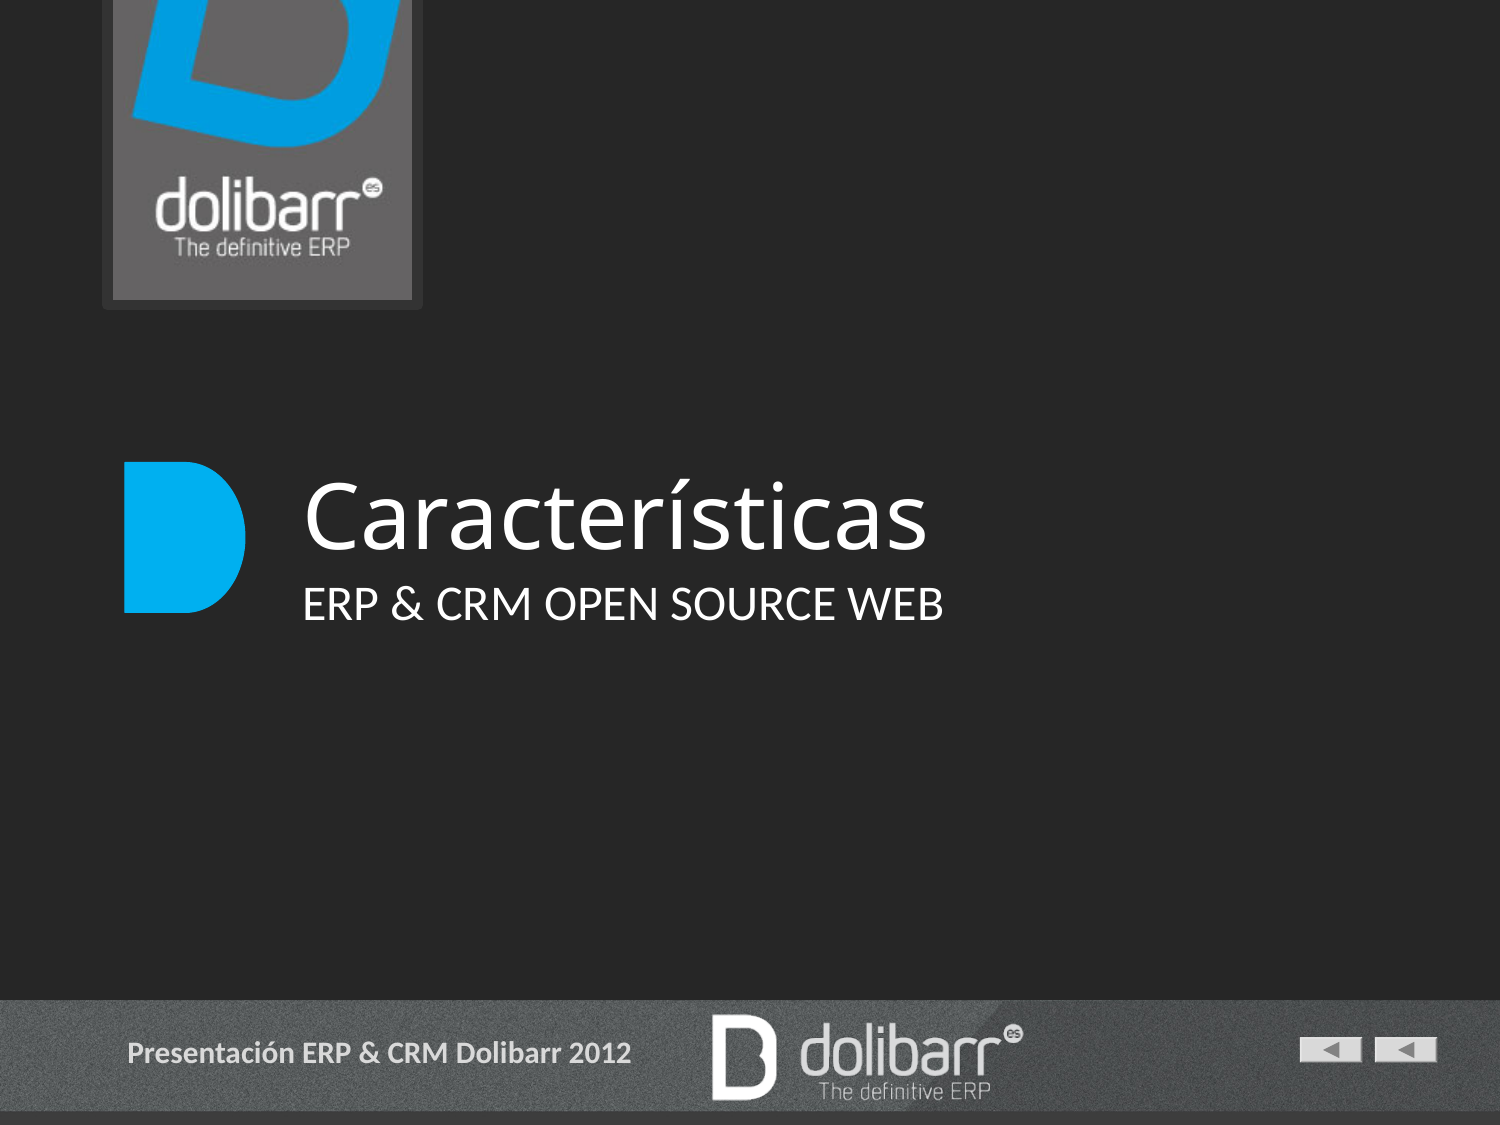

Erp/Crm
open source
web
# Características
ERP & CRM OPEN SOURCE WEB
Presentación ERP & CRM Dolibarr 2012